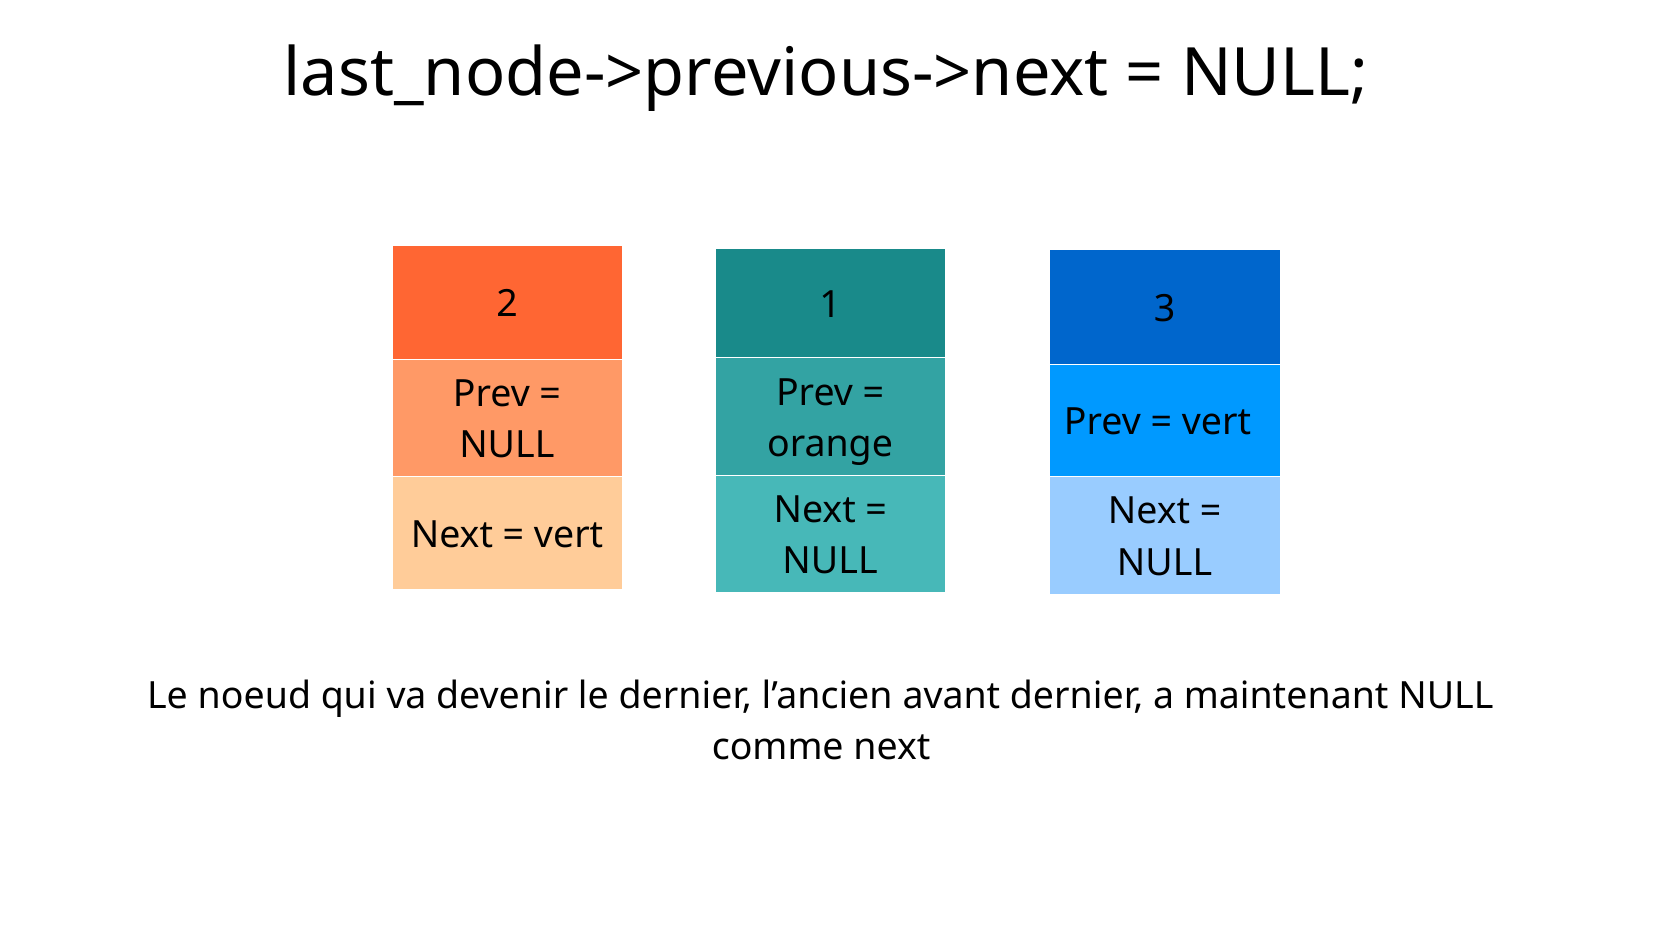

# last_node->previous->next = NULL;
| 2 |
| --- |
| Prev = NULL |
| Next = vert |
| 1 |
| --- |
| Prev = orange |
| Next = NULL |
| 3 |
| --- |
| Prev = vert |
| Next = NULL |
Le noeud qui va devenir le dernier, l’ancien avant dernier, a maintenant NULL comme next